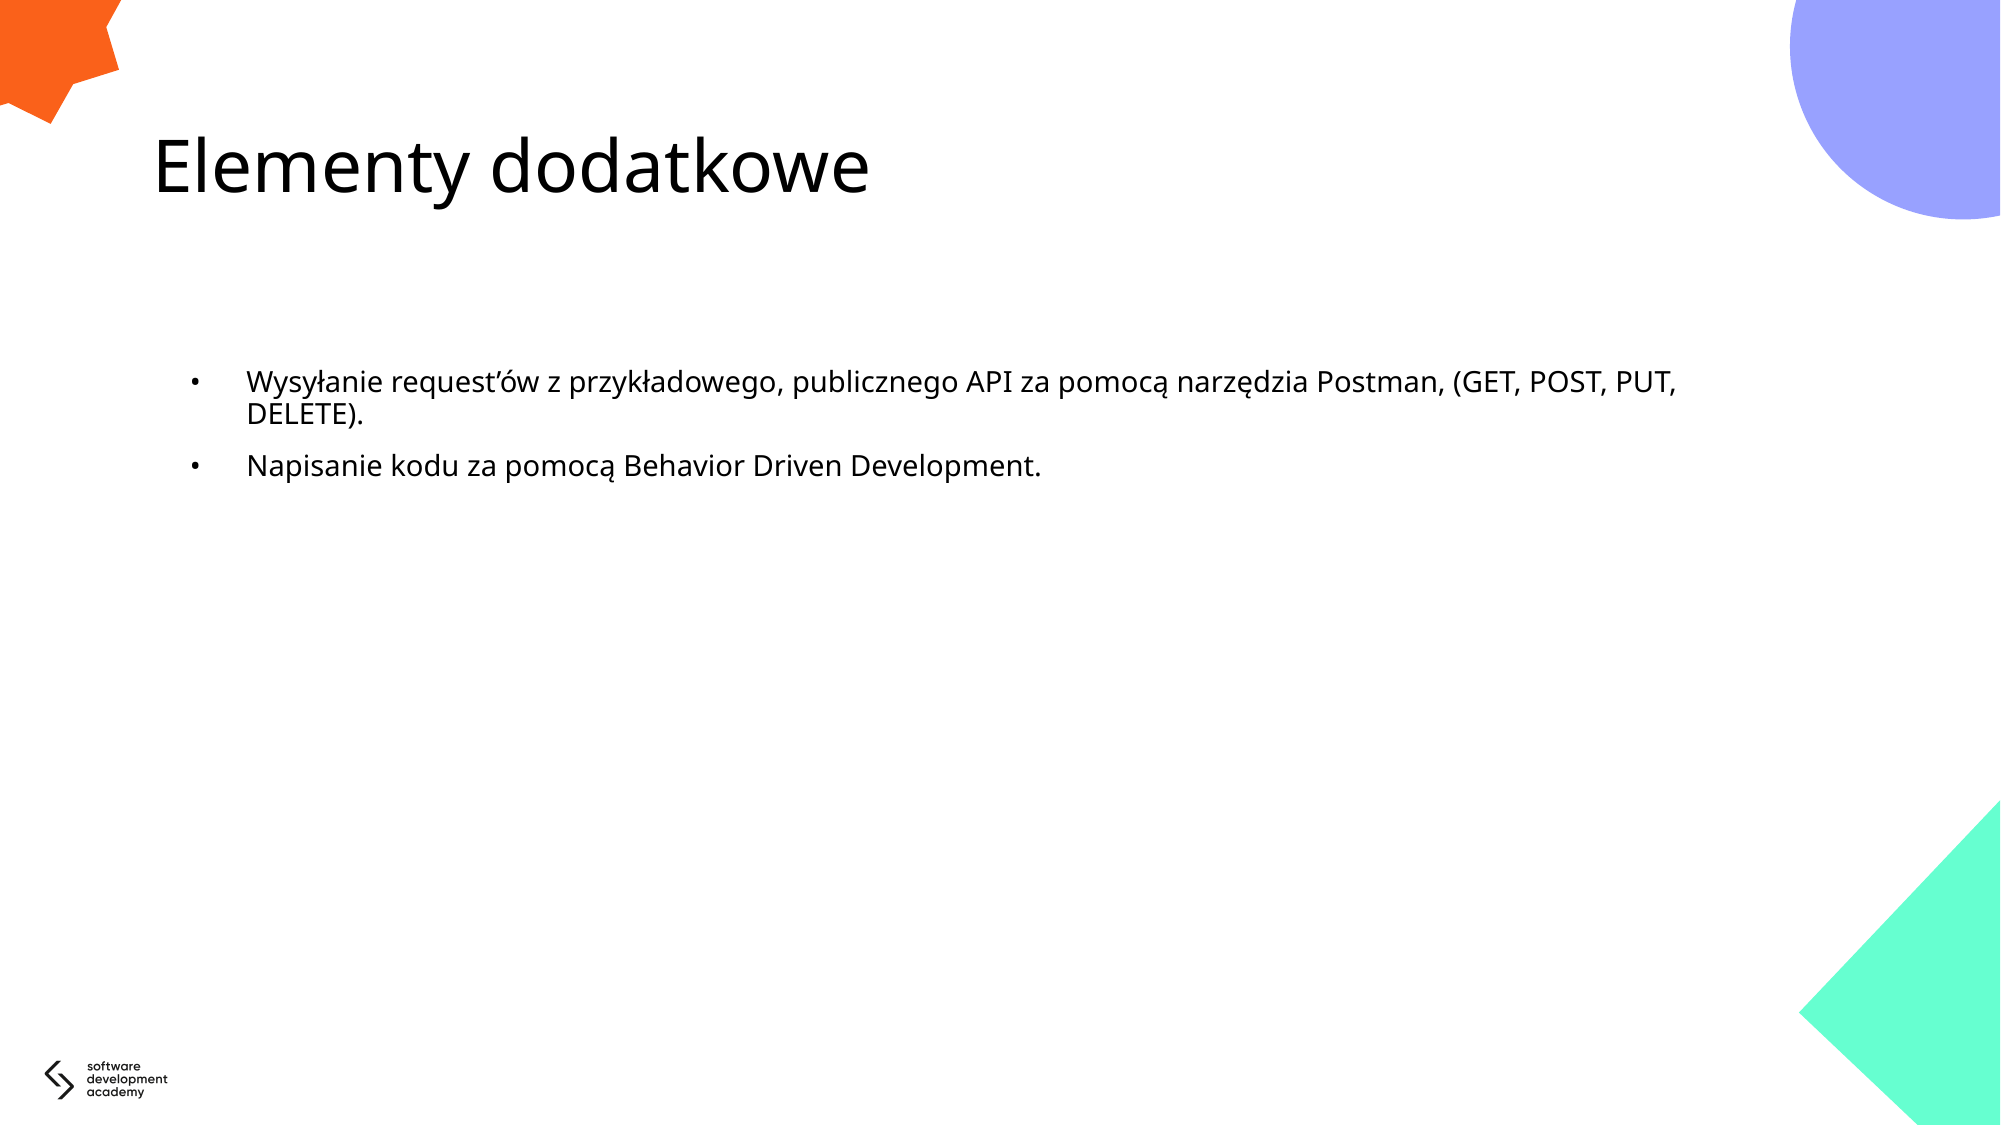

# Elementy dodatkowe
Wysyłanie request’ów z przykładowego, publicznego API za pomocą narzędzia Postman, (GET, POST, PUT, DELETE).
Napisanie kodu za pomocą Behavior Driven Development.